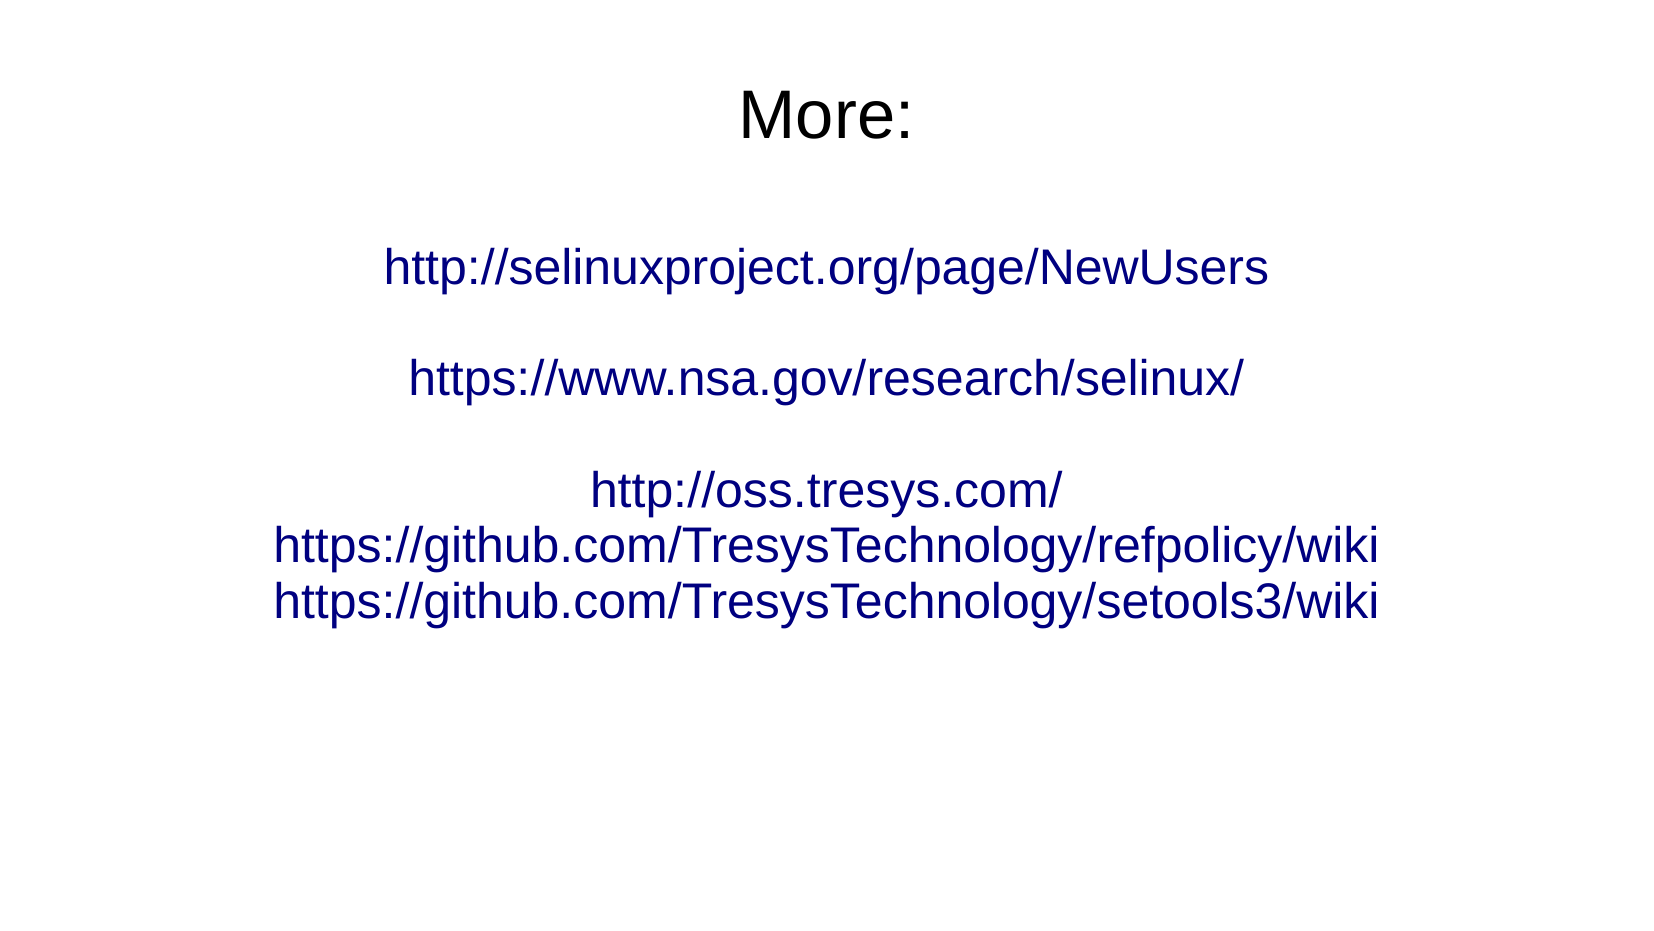

# More:
http://selinuxproject.org/page/NewUsers
https://www.nsa.gov/research/selinux/
http://oss.tresys.com/
https://github.com/TresysTechnology/refpolicy/wiki
https://github.com/TresysTechnology/setools3/wiki